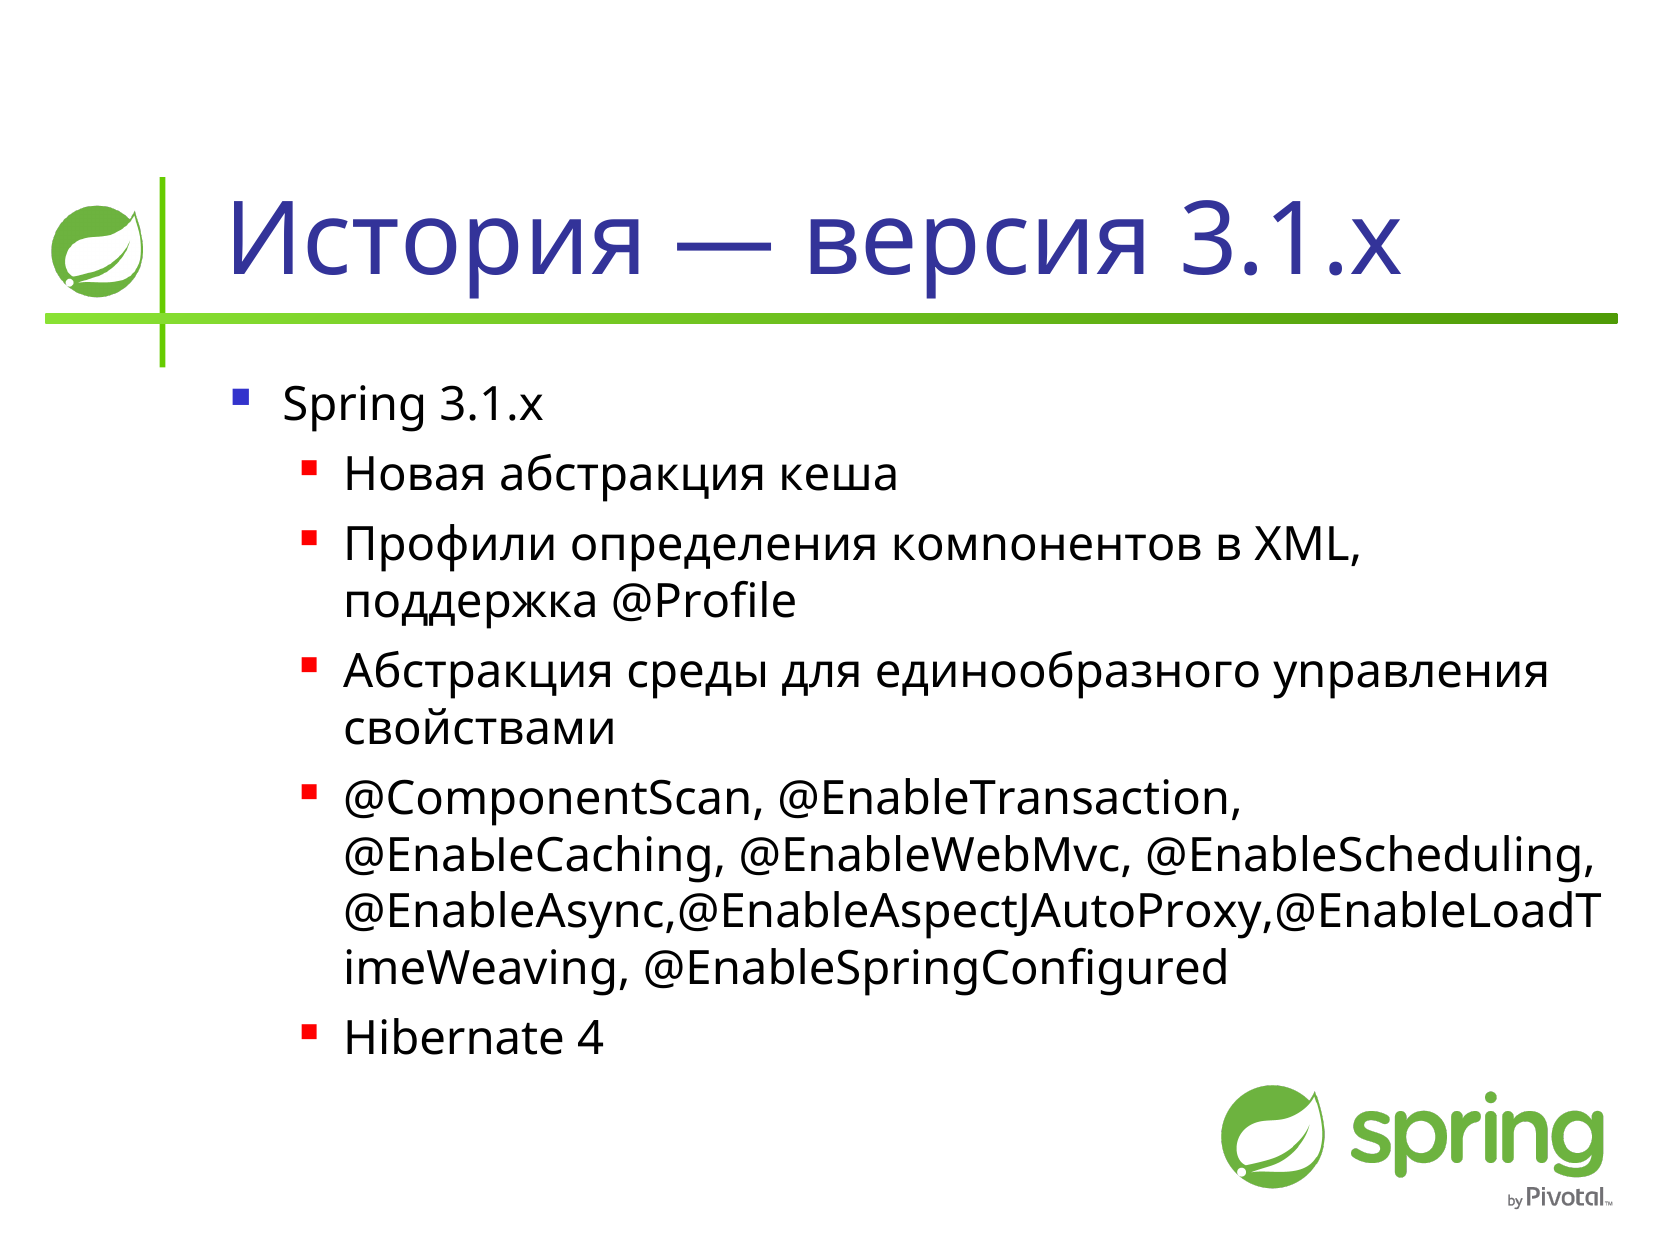

# История — версия 3.1.x
Spring 3.1.x
Новая абстракция кеша
Профили определения комnонентов в XML, поддержка @Profile
Абстракция среды для единообразного уnравления свойствами
@ComponentScan, @EnableTransaction, @EnaЫeCaching, @EnableWebMvc, @EnableScheduling, @EnableAsync,@EnableAspectJAutoProxy,@EnableLoadTimeWeaving, @EnableSpringConfigured
Hibernate 4